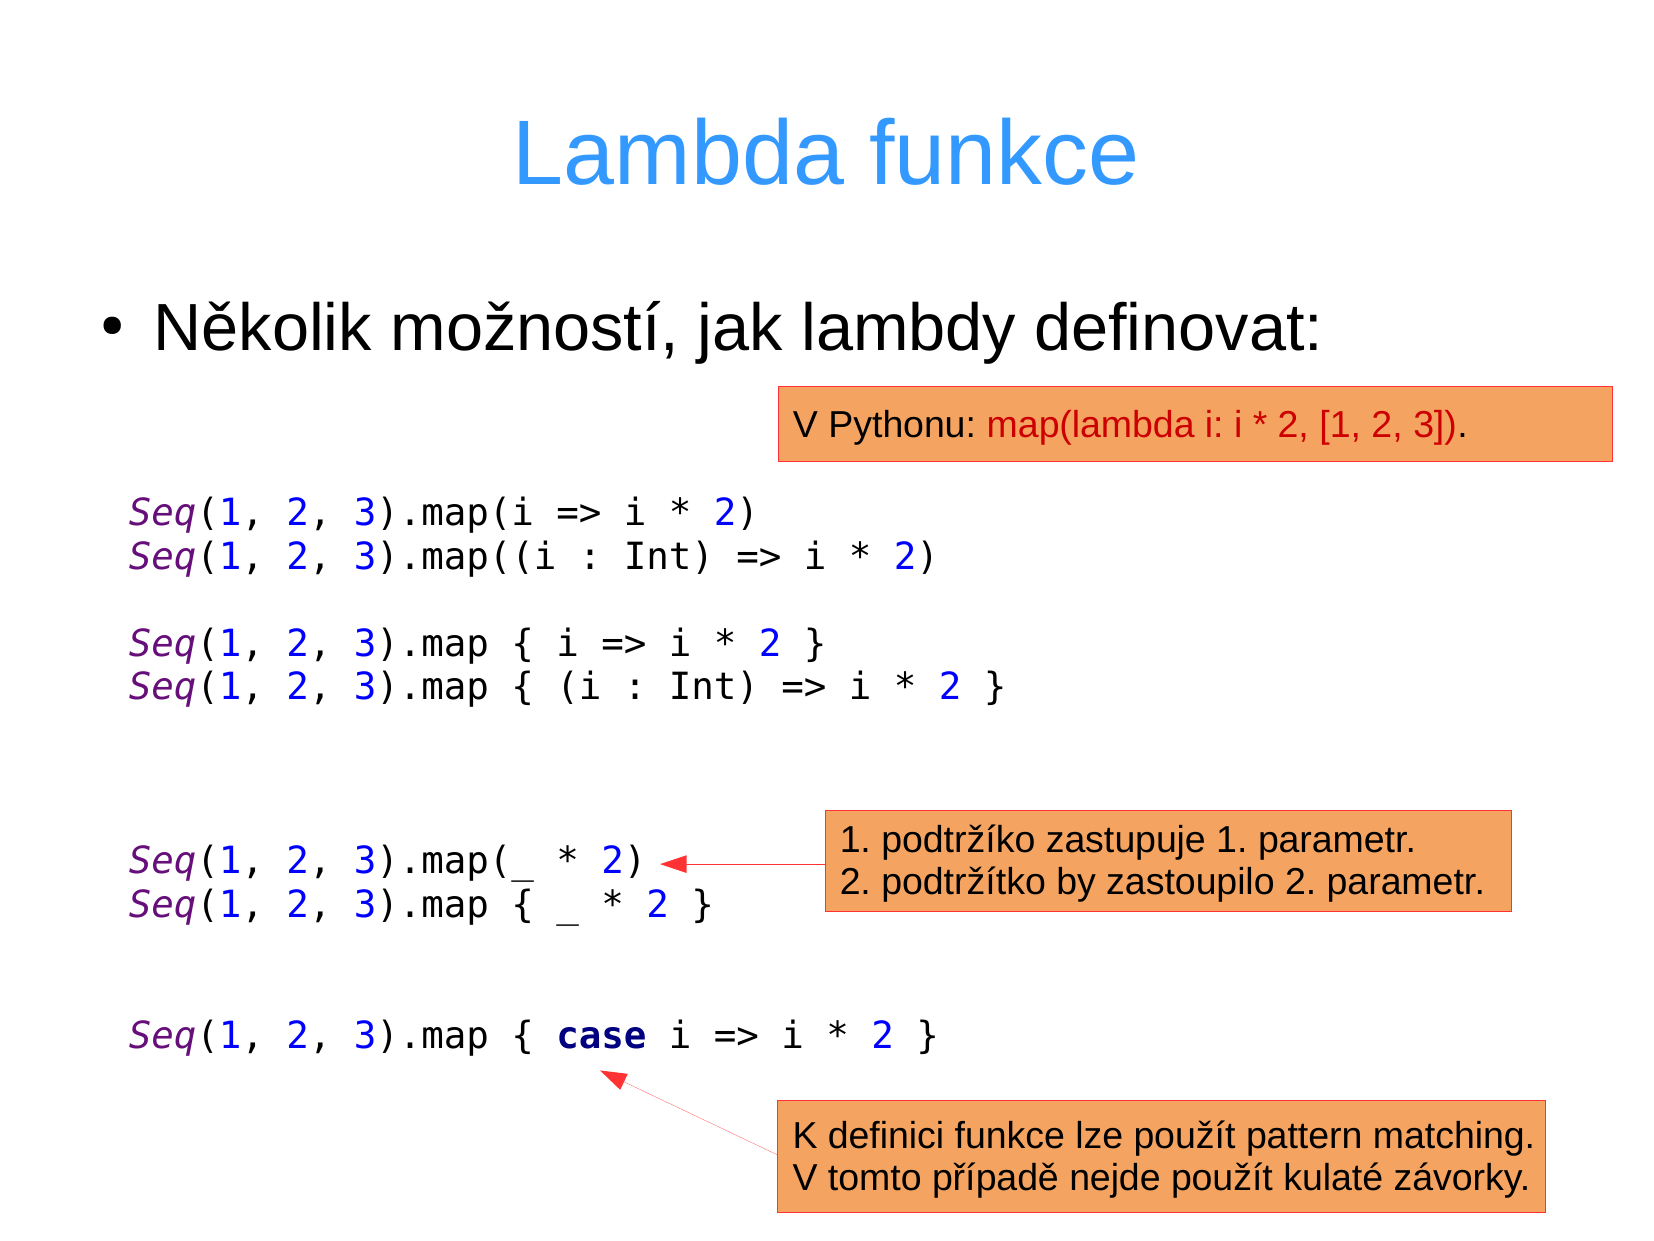

# Lambda funkce
Několik možností, jak lambdy definovat:
V Pythonu: map(lambda i: i * 2, [1, 2, 3]).
Seq(1, 2, 3).map(i => i * 2)
Seq(1, 2, 3).map((i : Int) => i * 2)
Seq(1, 2, 3).map { i => i * 2 }
Seq(1, 2, 3).map { (i : Int) => i * 2 }
Seq(1, 2, 3).map(_ * 2)
Seq(1, 2, 3).map { _ * 2 }
Seq(1, 2, 3).map { case i => i * 2 }
1. podtržíko zastupuje 1. parametr.
2. podtržítko by zastoupilo 2. parametr.
K definici funkce lze použít pattern matching.
V tomto případě nejde použít kulaté závorky.